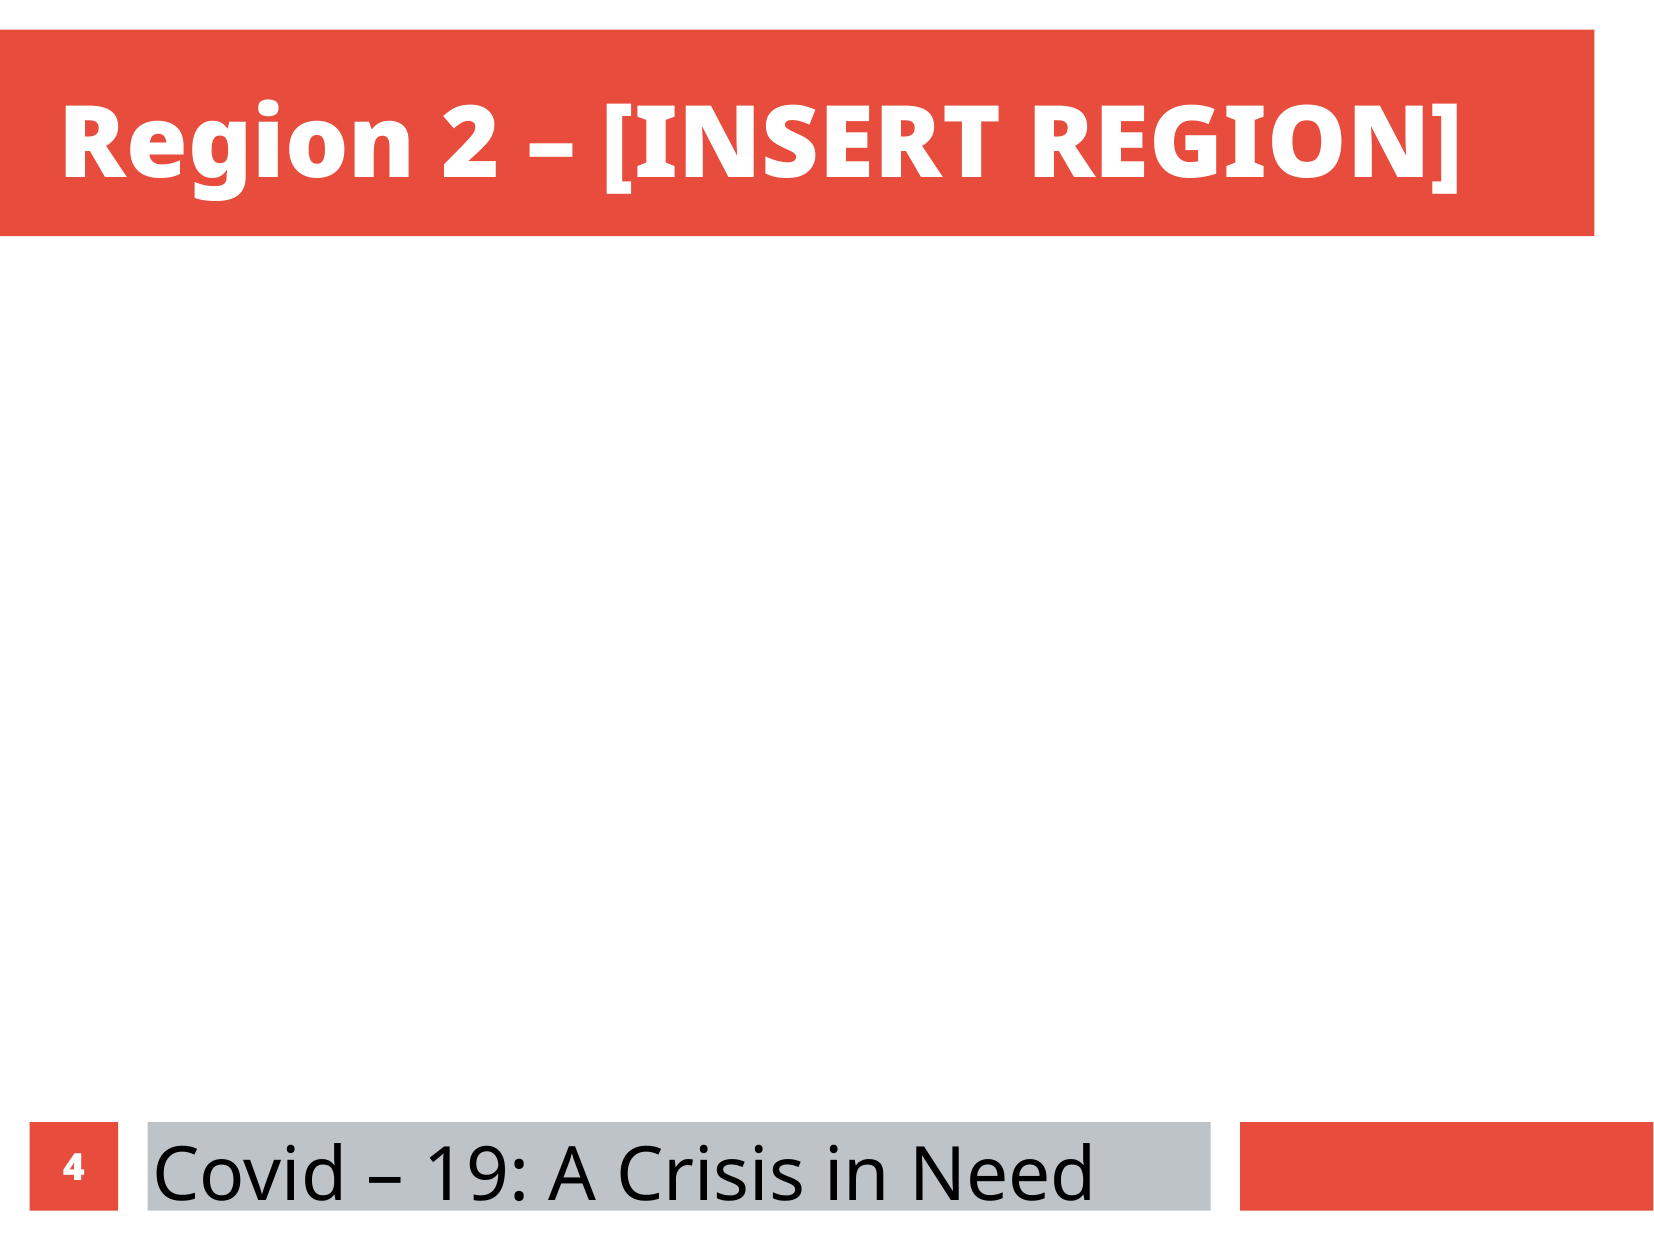

# Region 2 – [INSERT REGION]
Covid – 19: A Crisis in Need
4